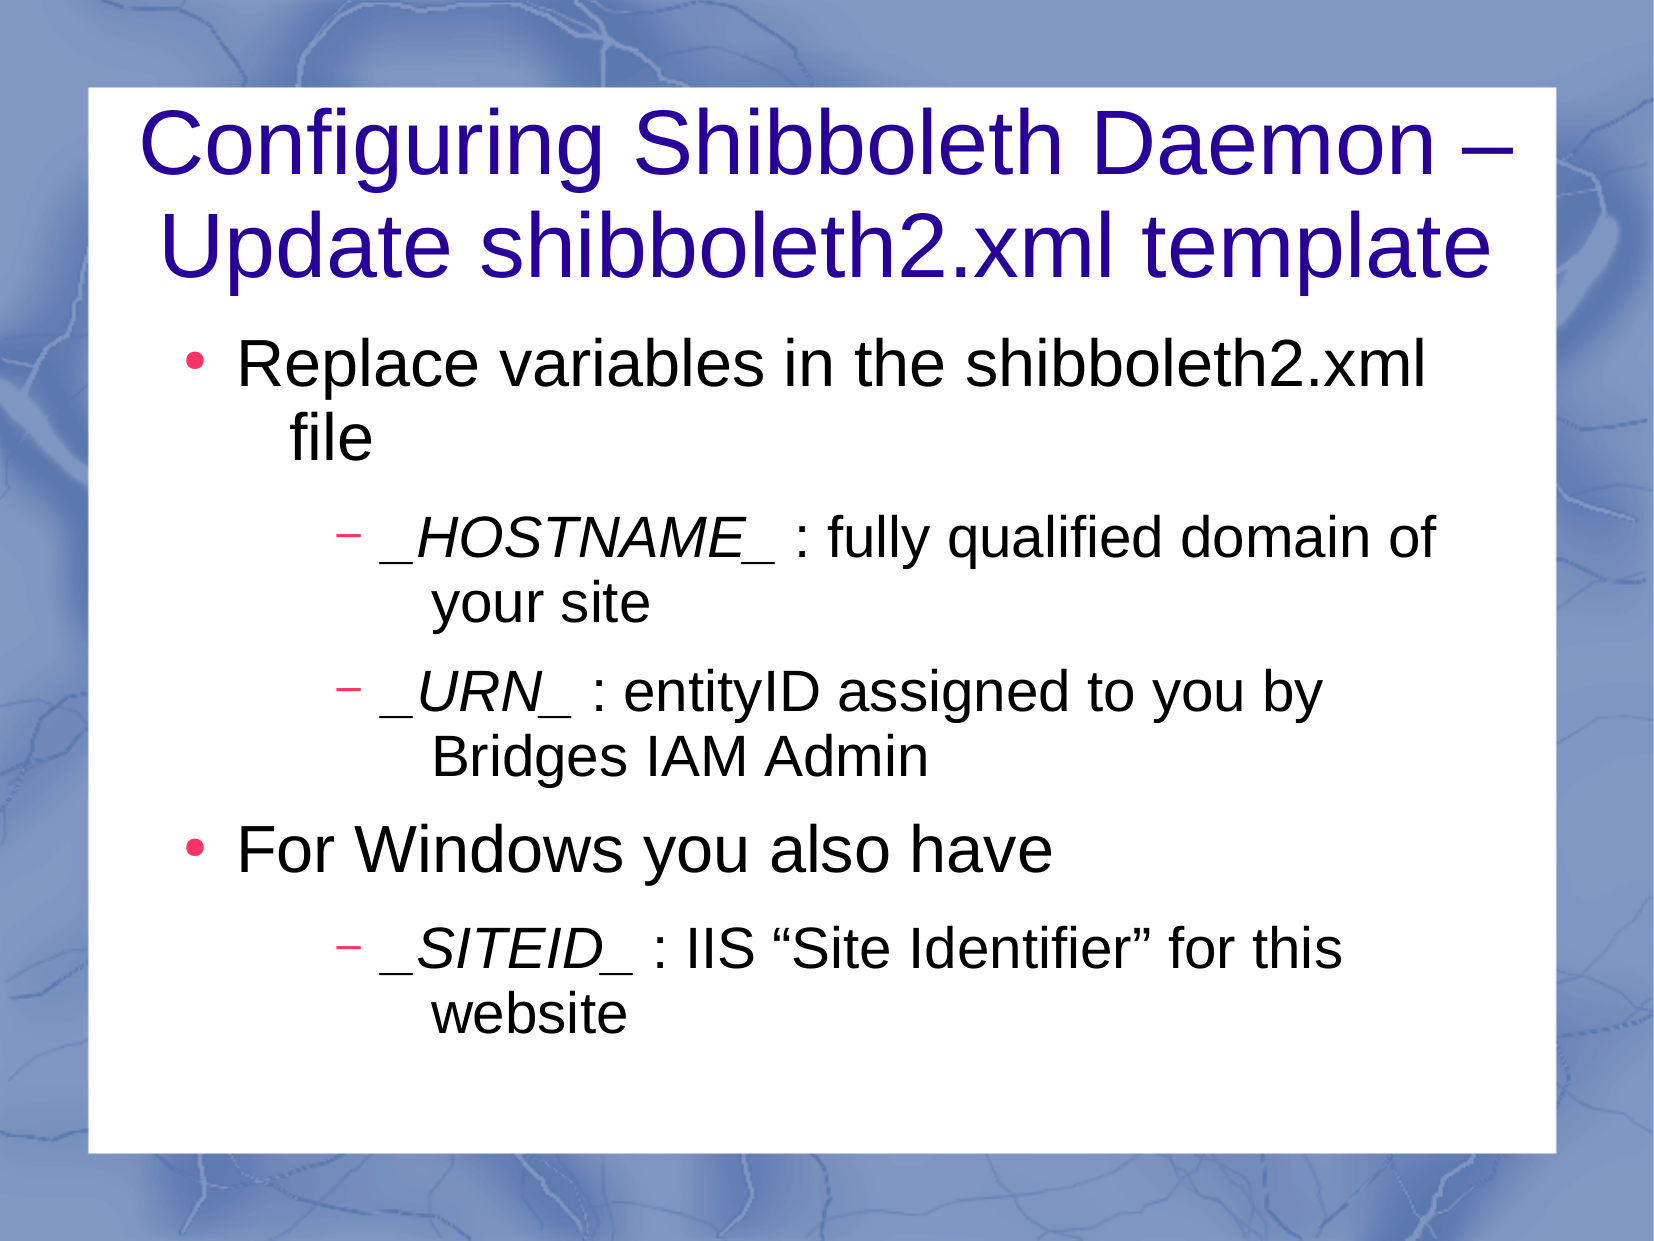

# Configuring Shibboleth Daemon – Update shibboleth2.xml template
Replace variables in the shibboleth2.xml file
_HOSTNAME_ : fully qualified domain of your site
_URN_ : entityID assigned to you by Bridges IAM Admin
For Windows you also have
_SITEID_ : IIS “Site Identifier” for this website